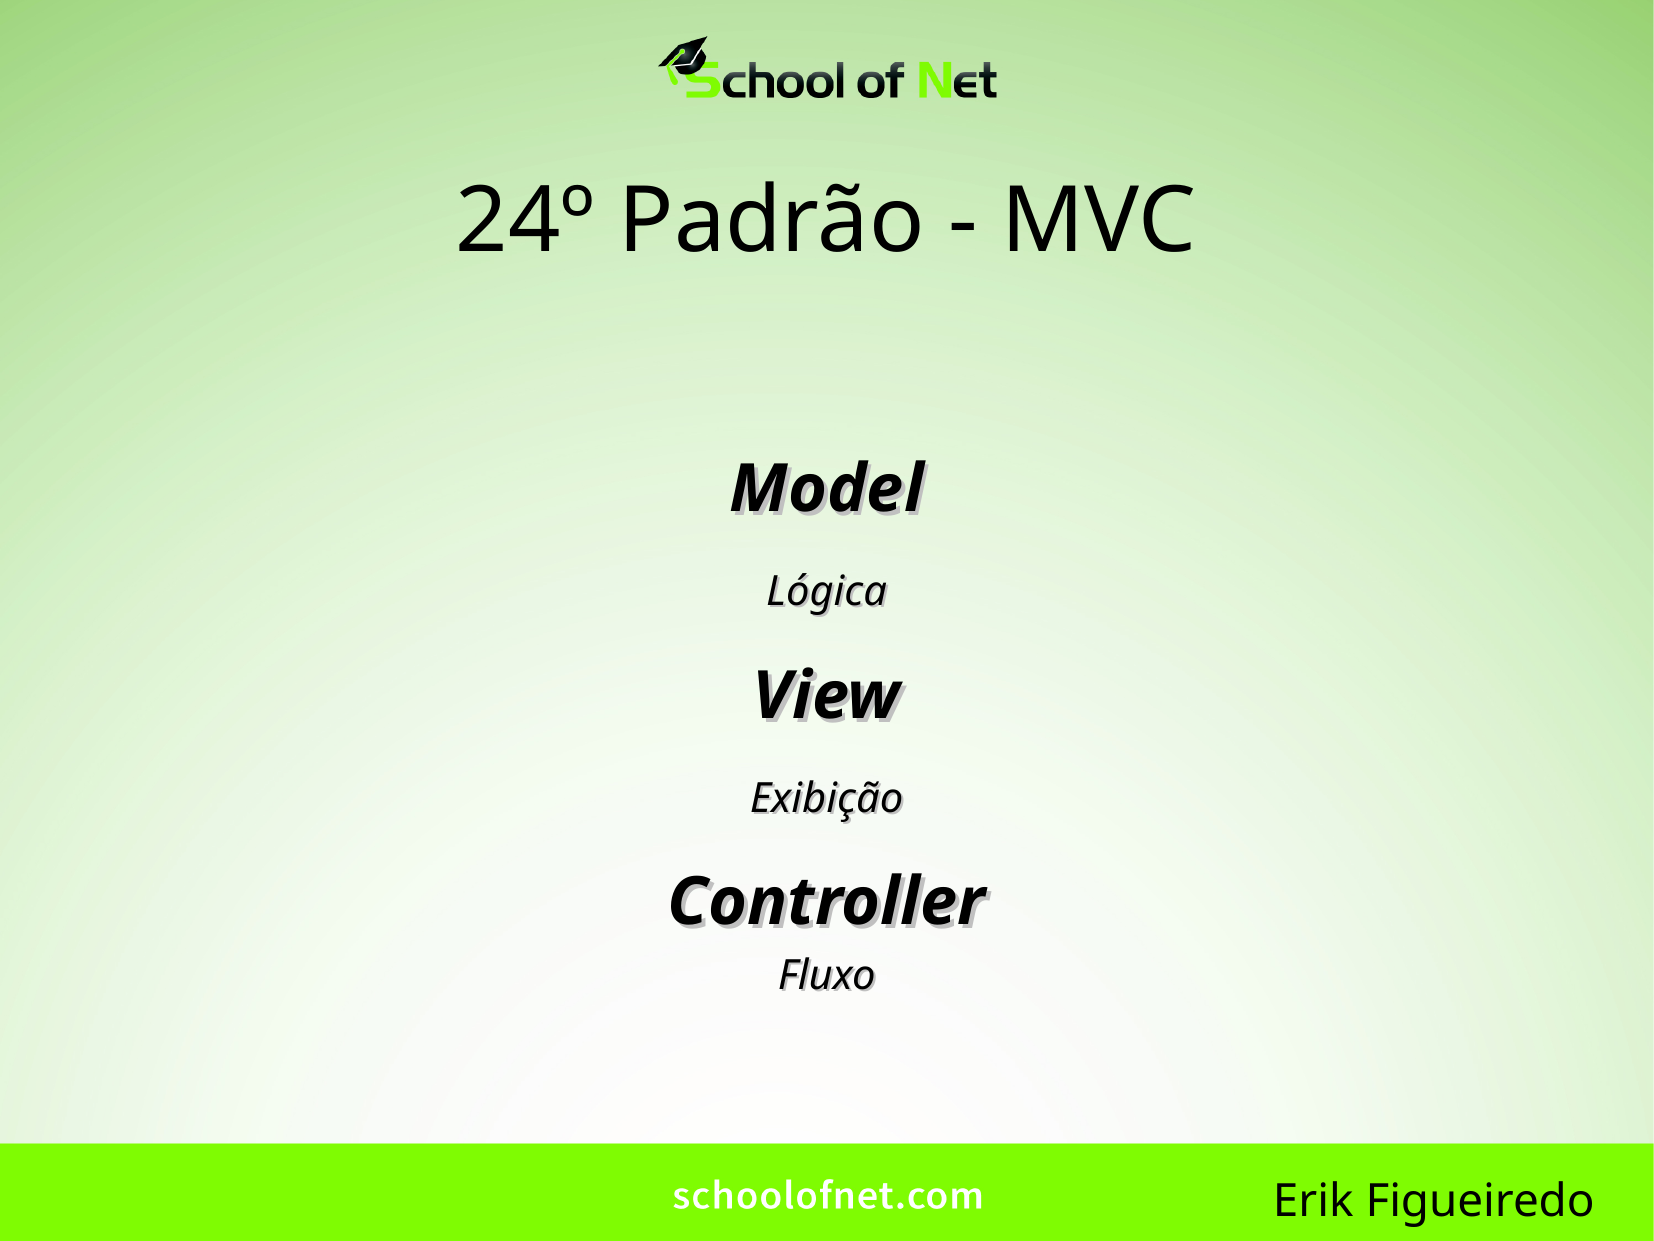

# 24º Padrão - MVC
Model
Lógica
View
Exibição
Controller
Fluxo
Erik Figueiredo